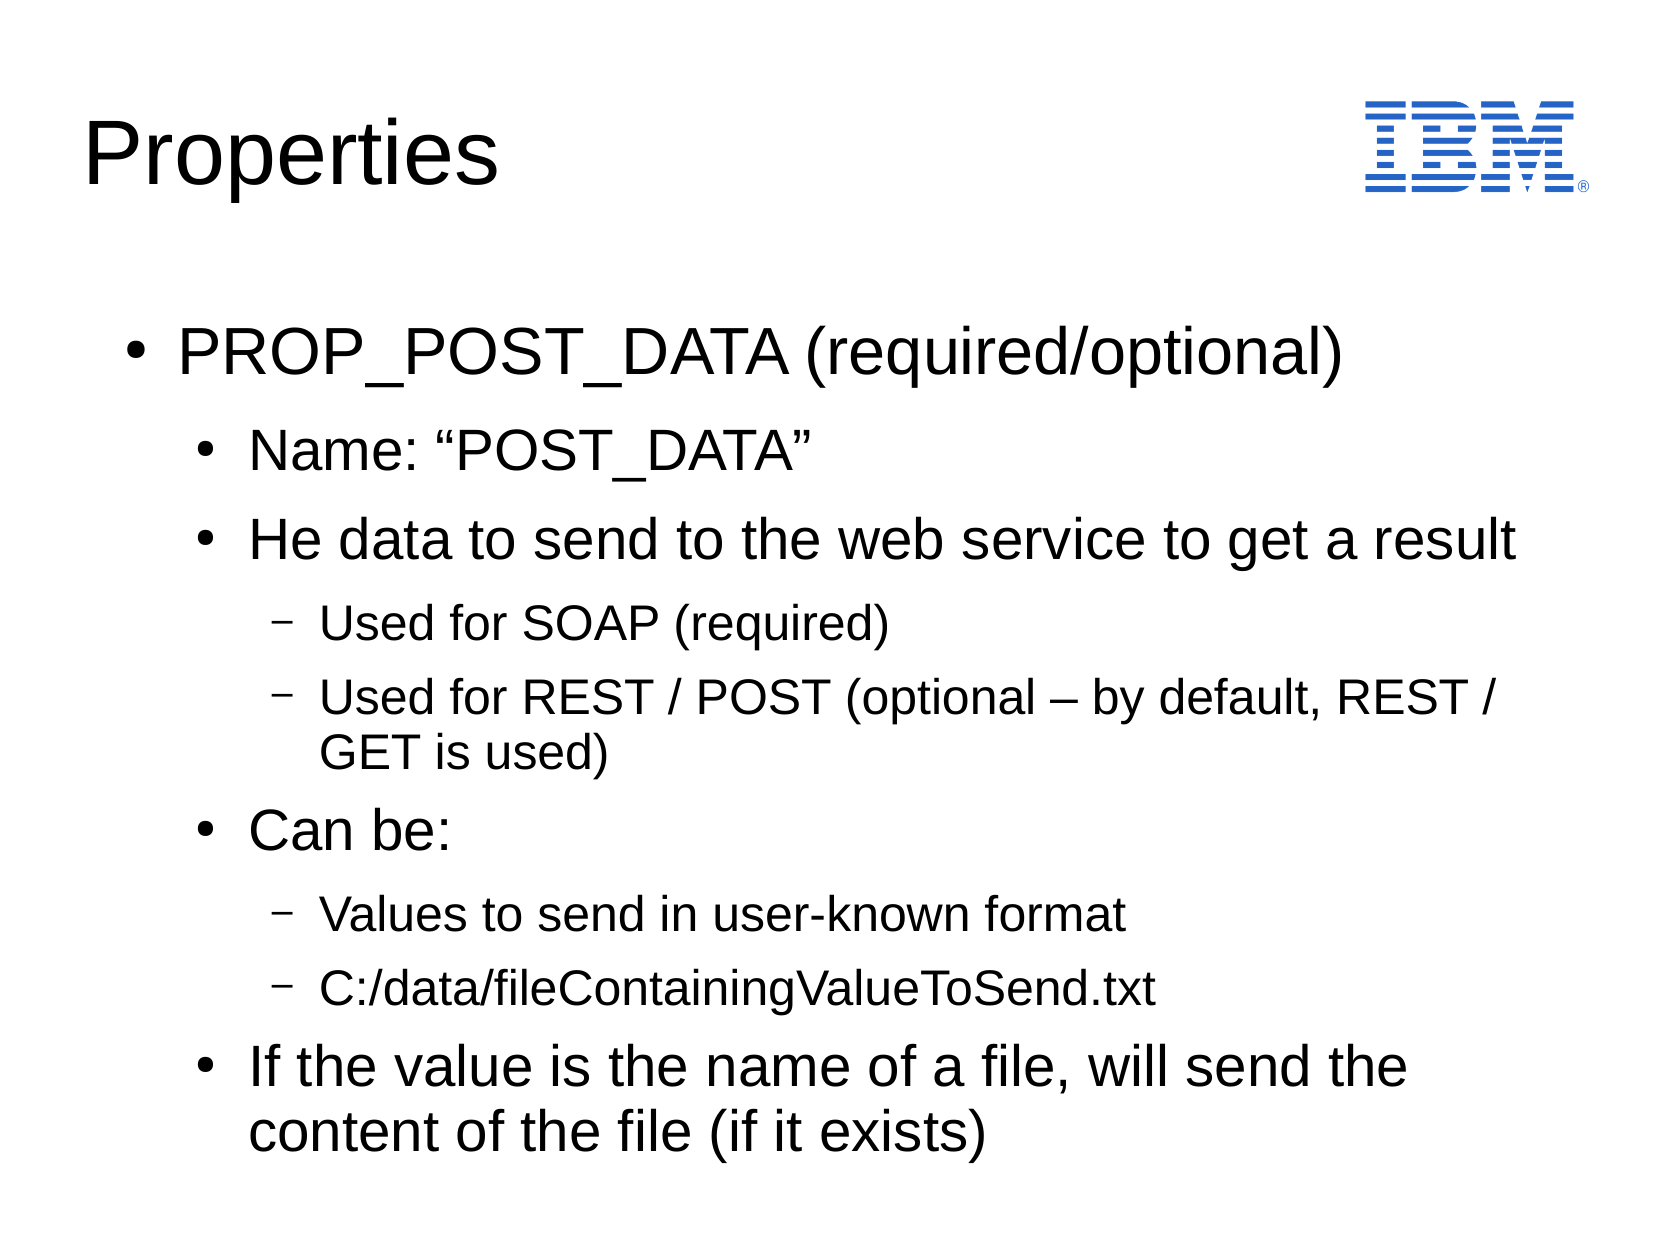

# Properties
PROP_POST_DATA (required/optional)
Name: “POST_DATA”
He data to send to the web service to get a result
Used for SOAP (required)
Used for REST / POST (optional – by default, REST / GET is used)
Can be:
Values to send in user-known format
C:/data/fileContainingValueToSend.txt
If the value is the name of a file, will send the content of the file (if it exists)